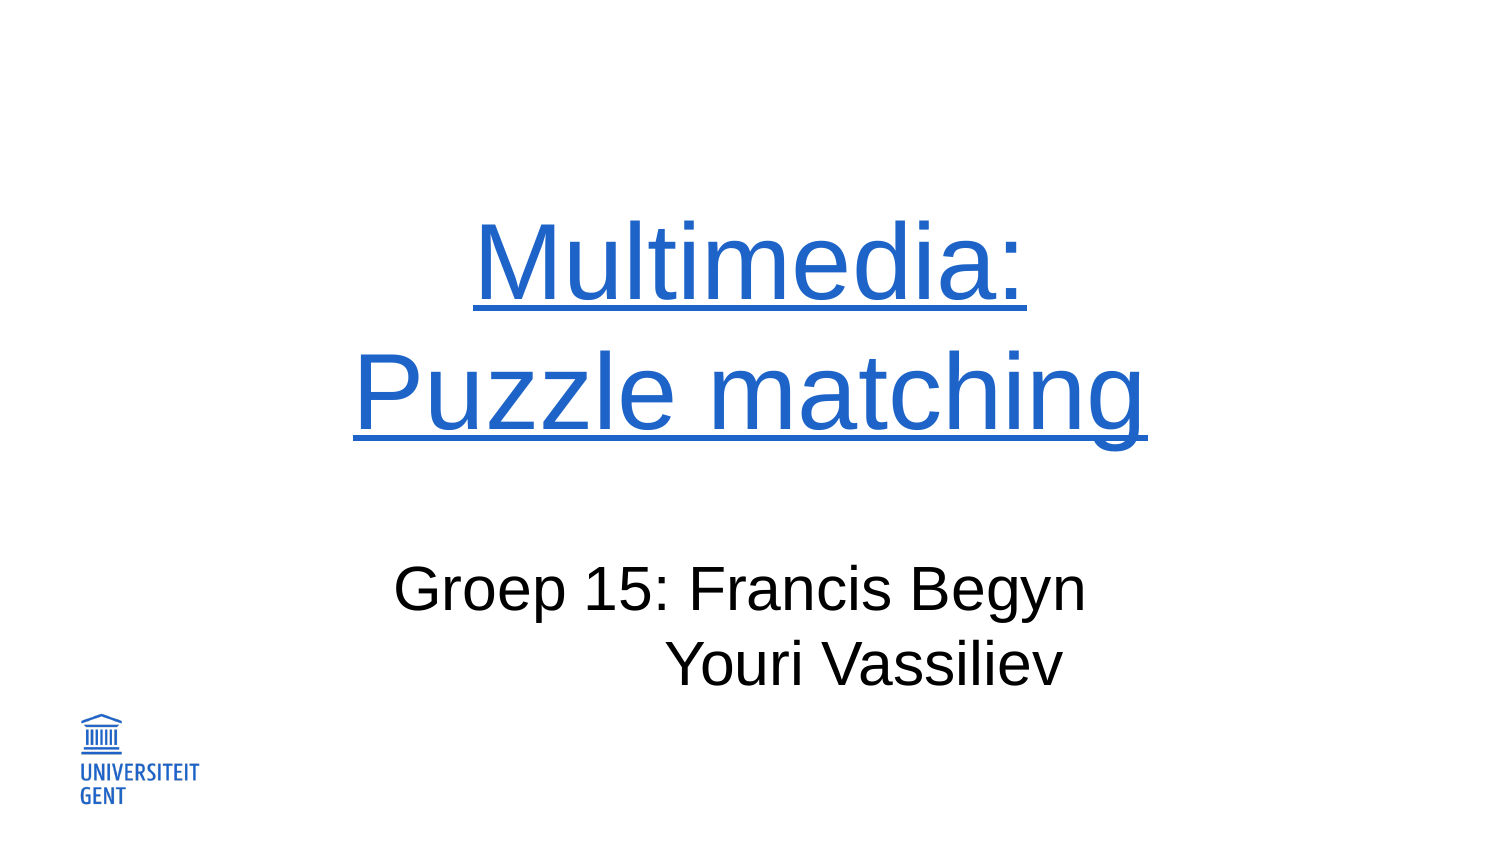

# Multimedia: Puzzle matching
 Groep 15: Francis Begyn
								 Youri Vassiliev